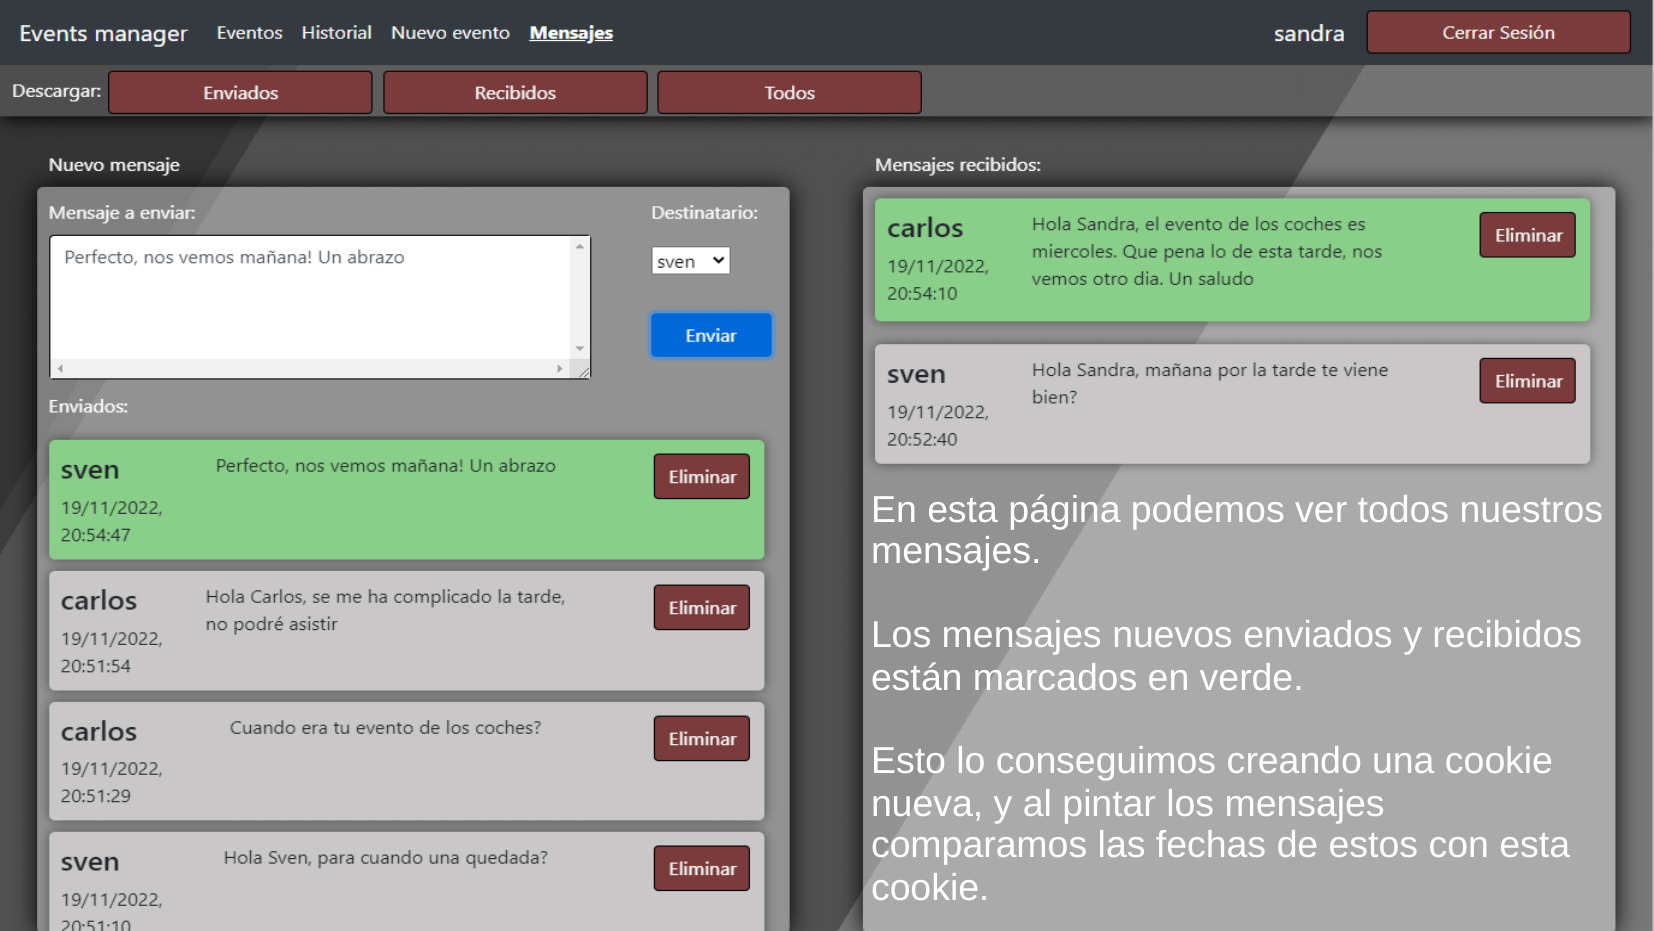

En esta página podemos ver todos nuestros mensajes.
Los mensajes nuevos enviados y recibidos están marcados en verde.
Esto lo conseguimos creando una cookie nueva, y al pintar los mensajes comparamos las fechas de estos con esta cookie.